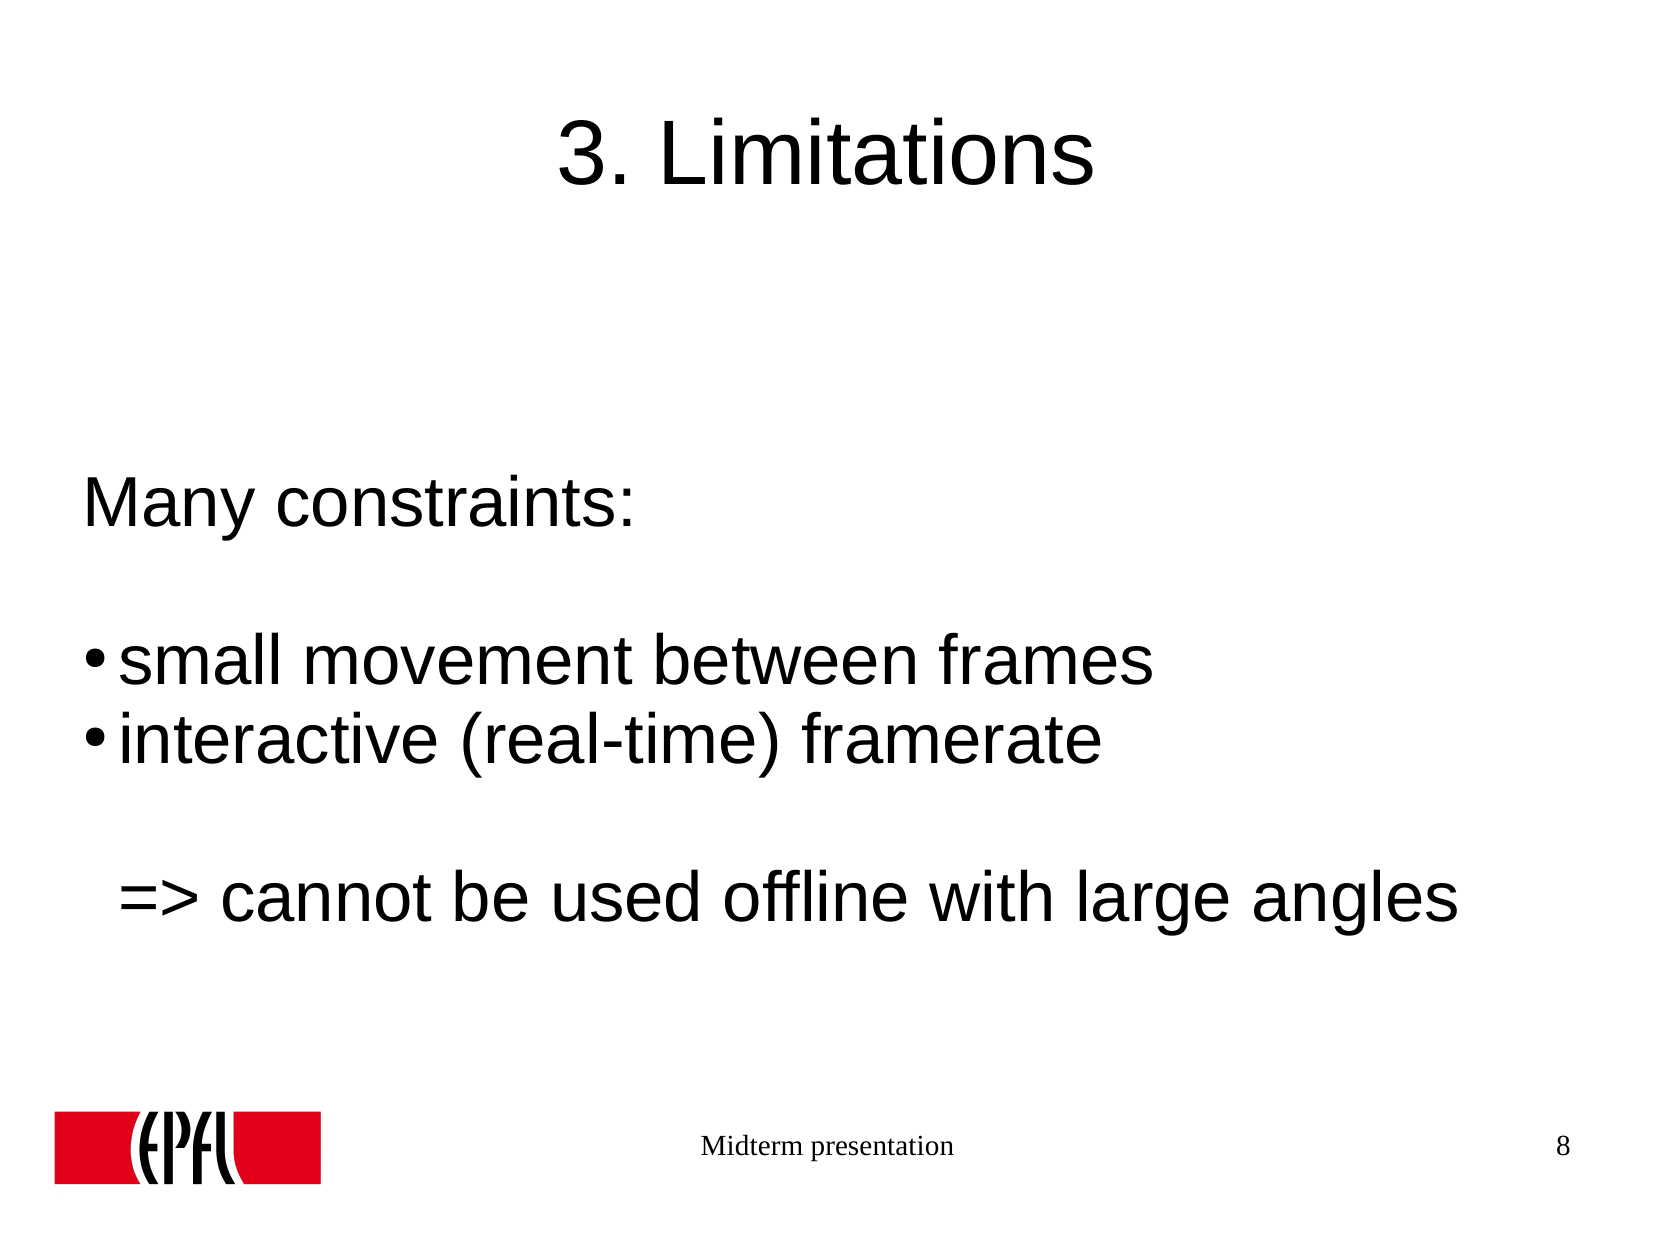

# 3. Limitations
Many constraints:
small movement between frames
interactive (real-time) framerate
=> cannot be used offline with large angles
Midterm presentation
8